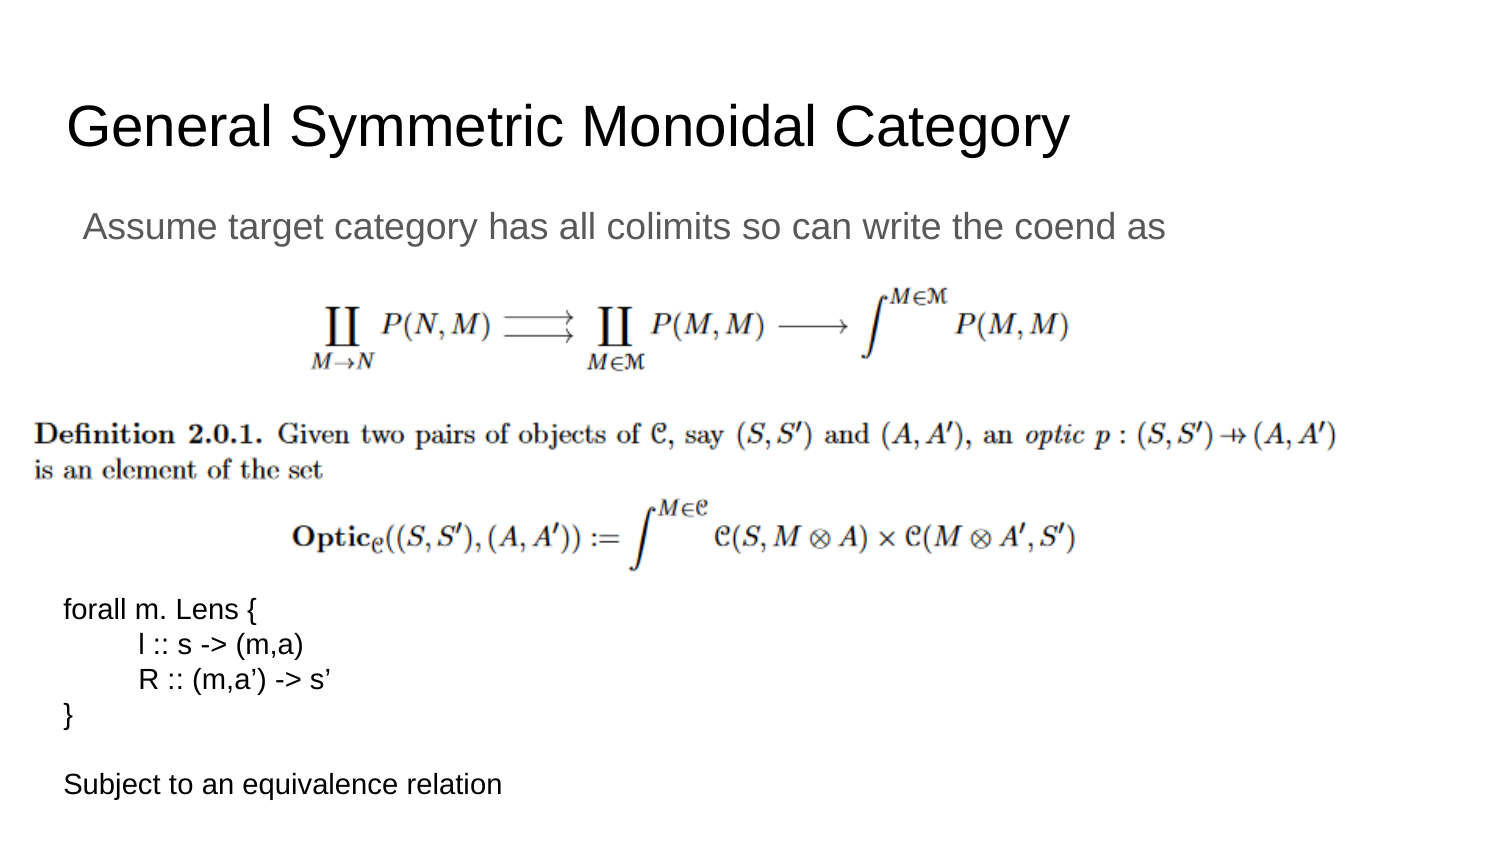

# General Symmetric Monoidal Category
Assume target category has all colimits so can write the coend as
forall m. Lens {
	l :: s -> (m,a)
	R :: (m,a’) -> s’
}
Subject to an equivalence relation